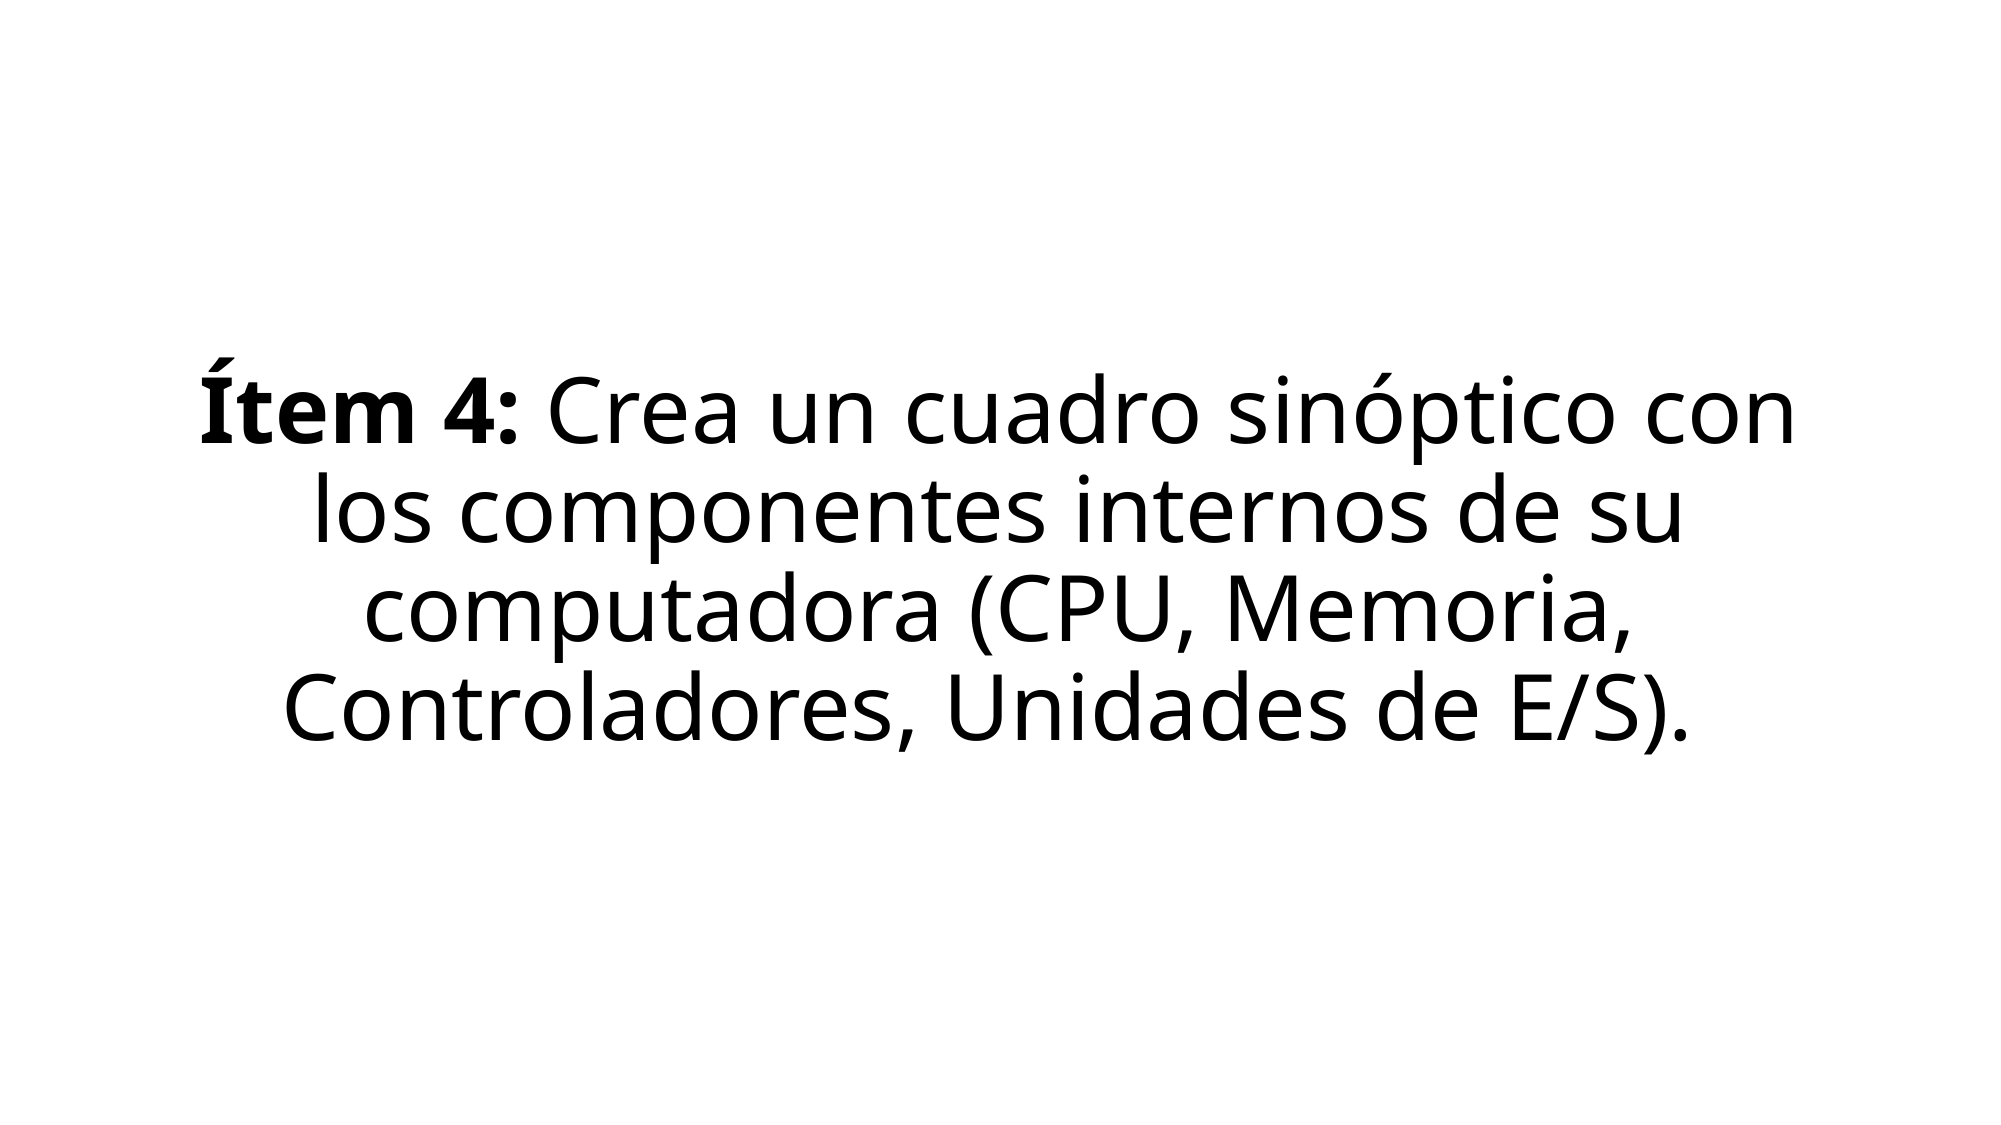

# Ítem 4: Crea un cuadro sinóptico con los componentes internos de su computadora (CPU, Memoria, Controladores, Unidades de E/S).